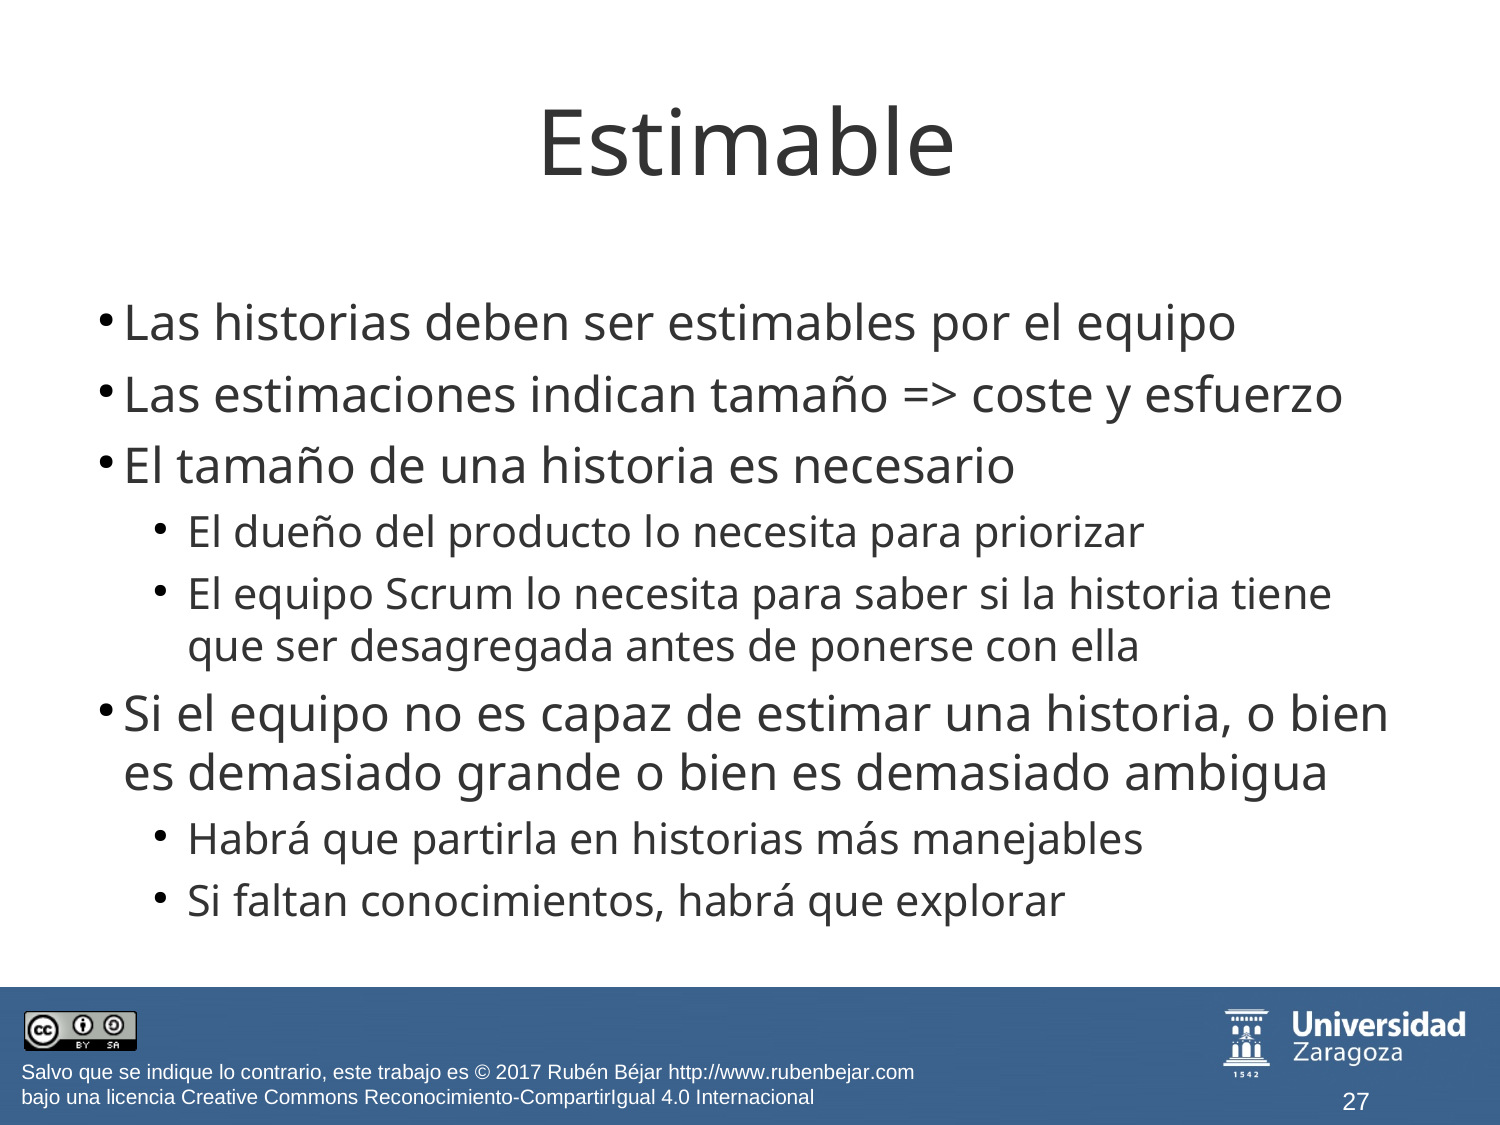

# Estimable
Las historias deben ser estimables por el equipo
Las estimaciones indican tamaño => coste y esfuerzo
El tamaño de una historia es necesario
El dueño del producto lo necesita para priorizar
El equipo Scrum lo necesita para saber si la historia tiene que ser desagregada antes de ponerse con ella
Si el equipo no es capaz de estimar una historia, o bien es demasiado grande o bien es demasiado ambigua
Habrá que partirla en historias más manejables
Si faltan conocimientos, habrá que explorar